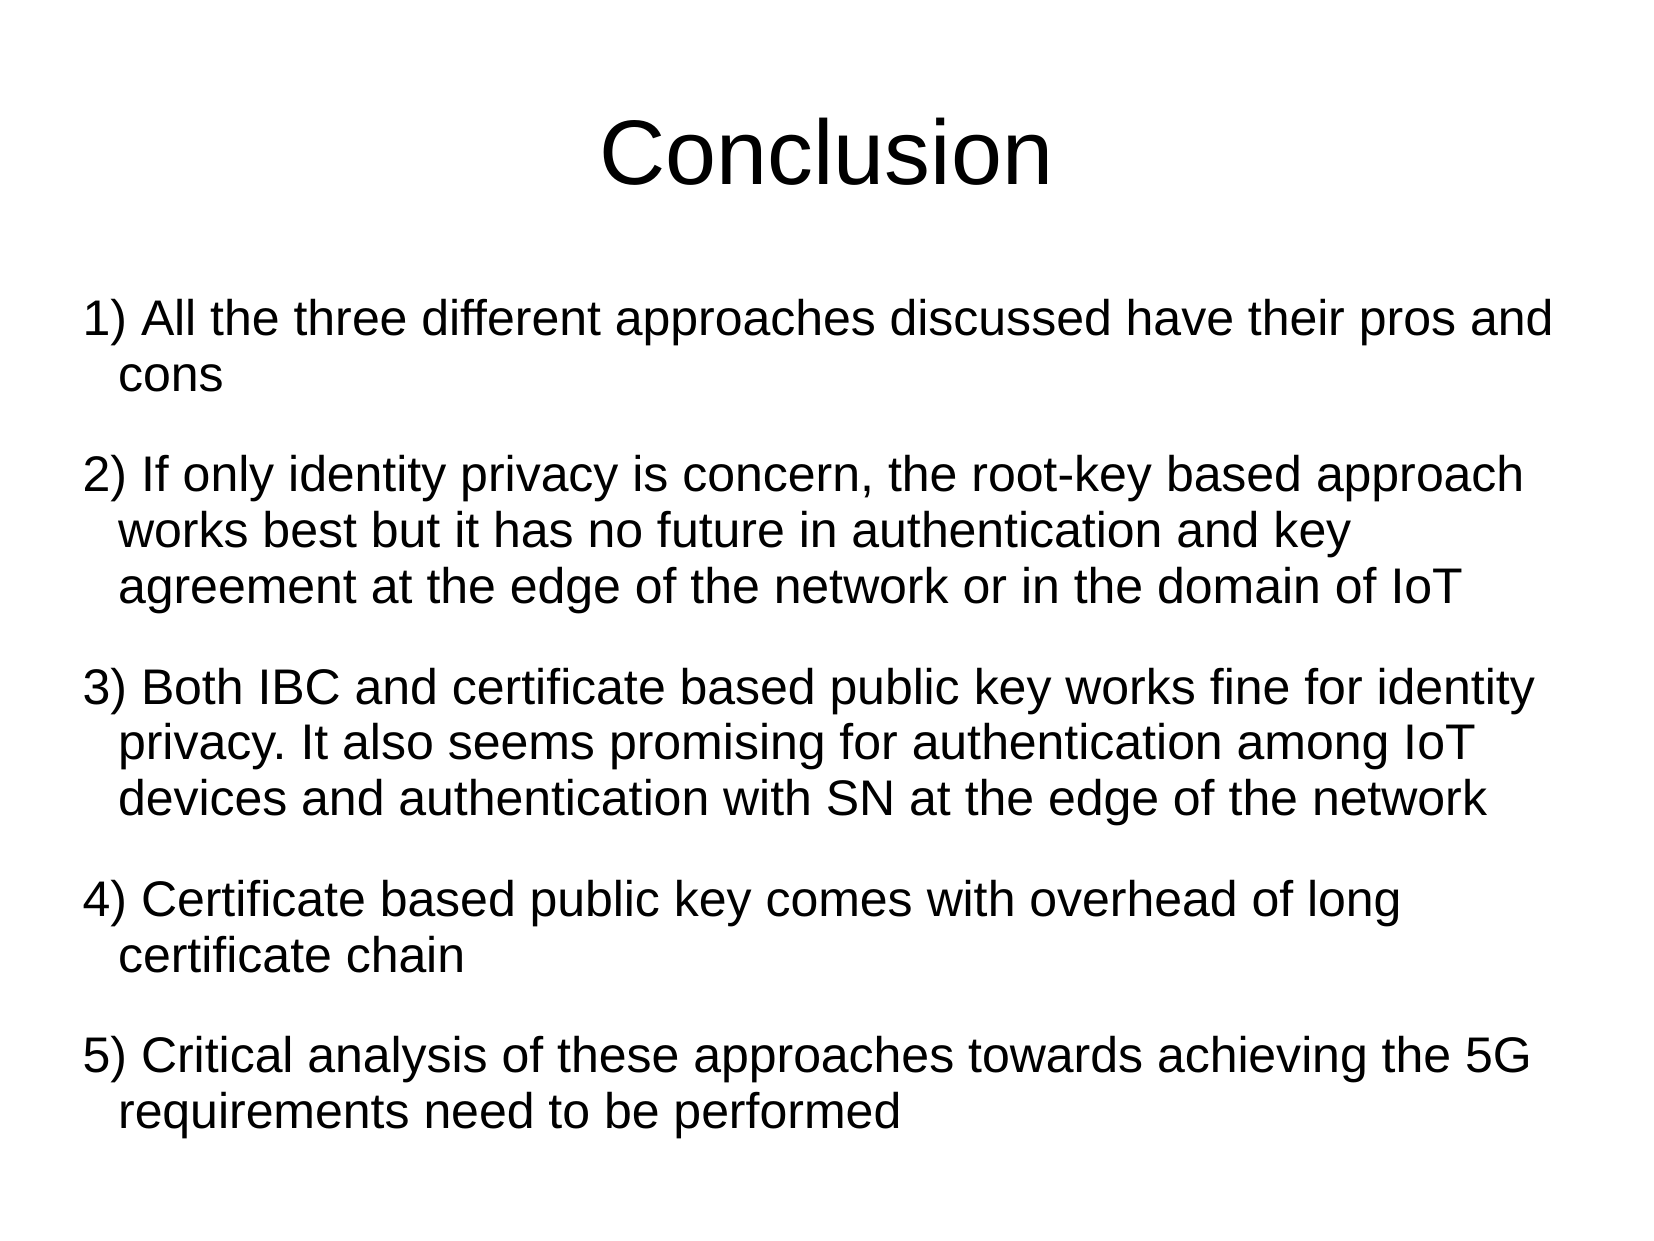

# Conclusion
 All the three different approaches discussed have their pros and cons
 If only identity privacy is concern, the root-key based approach works best but it has no future in authentication and key agreement at the edge of the network or in the domain of IoT
 Both IBC and certificate based public key works fine for identity privacy. It also seems promising for authentication among IoT devices and authentication with SN at the edge of the network
 Certificate based public key comes with overhead of long certificate chain
 Critical analysis of these approaches towards achieving the 5G requirements need to be performed